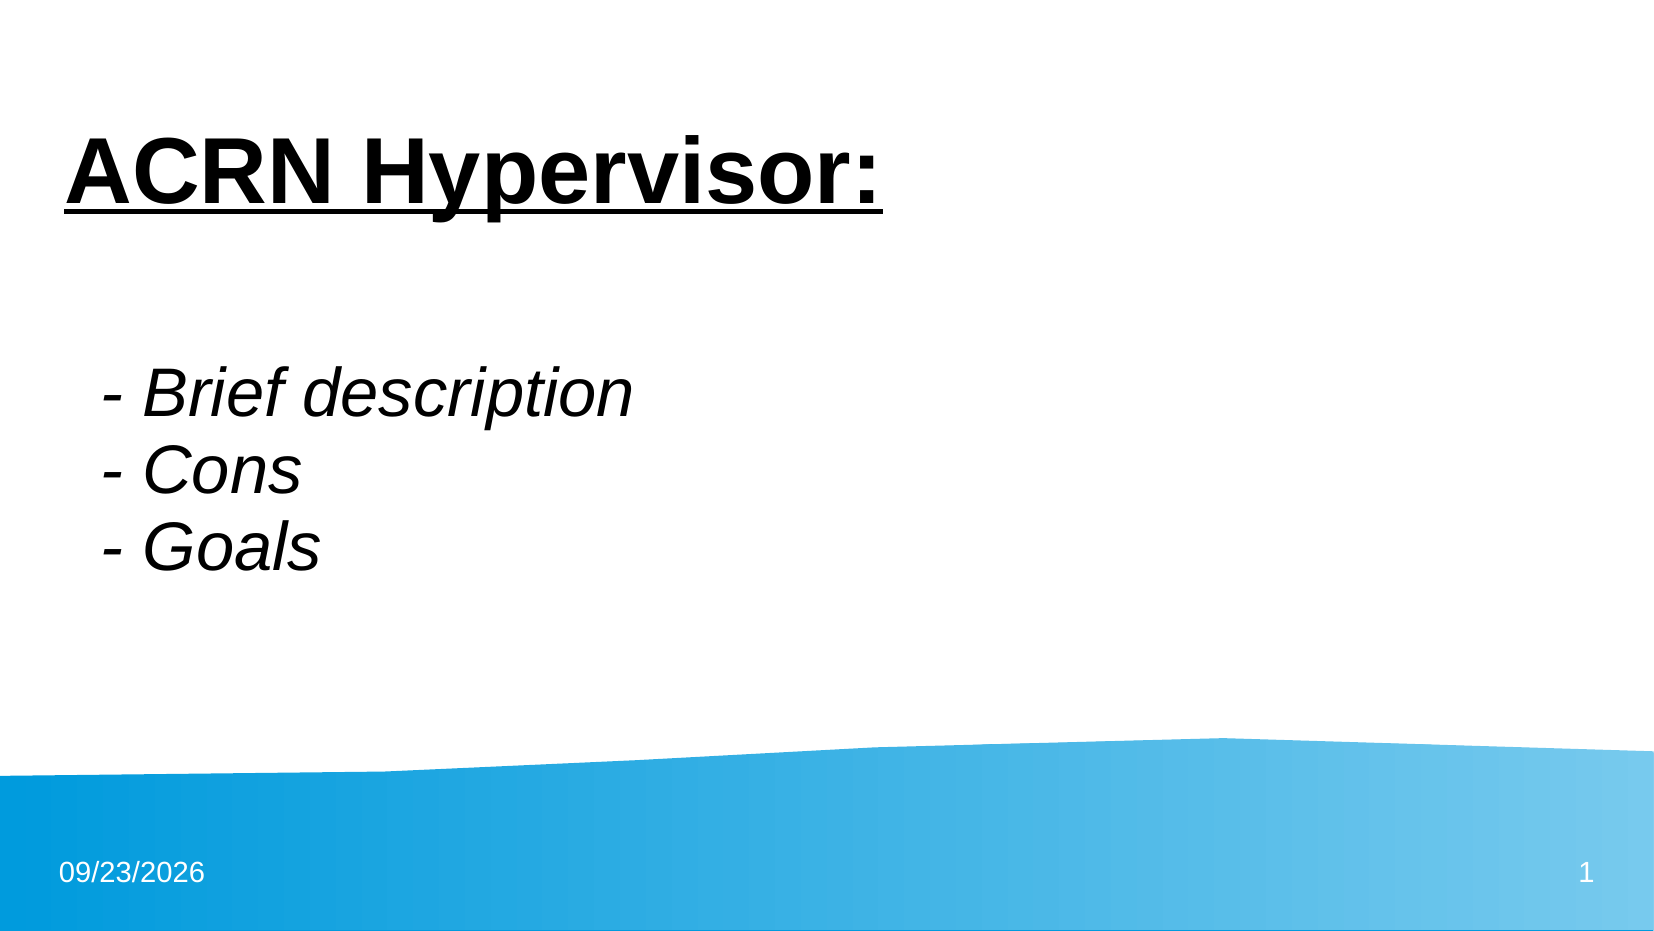

# ACRN Hypervisor:
- Brief description
- Cons
- Goals